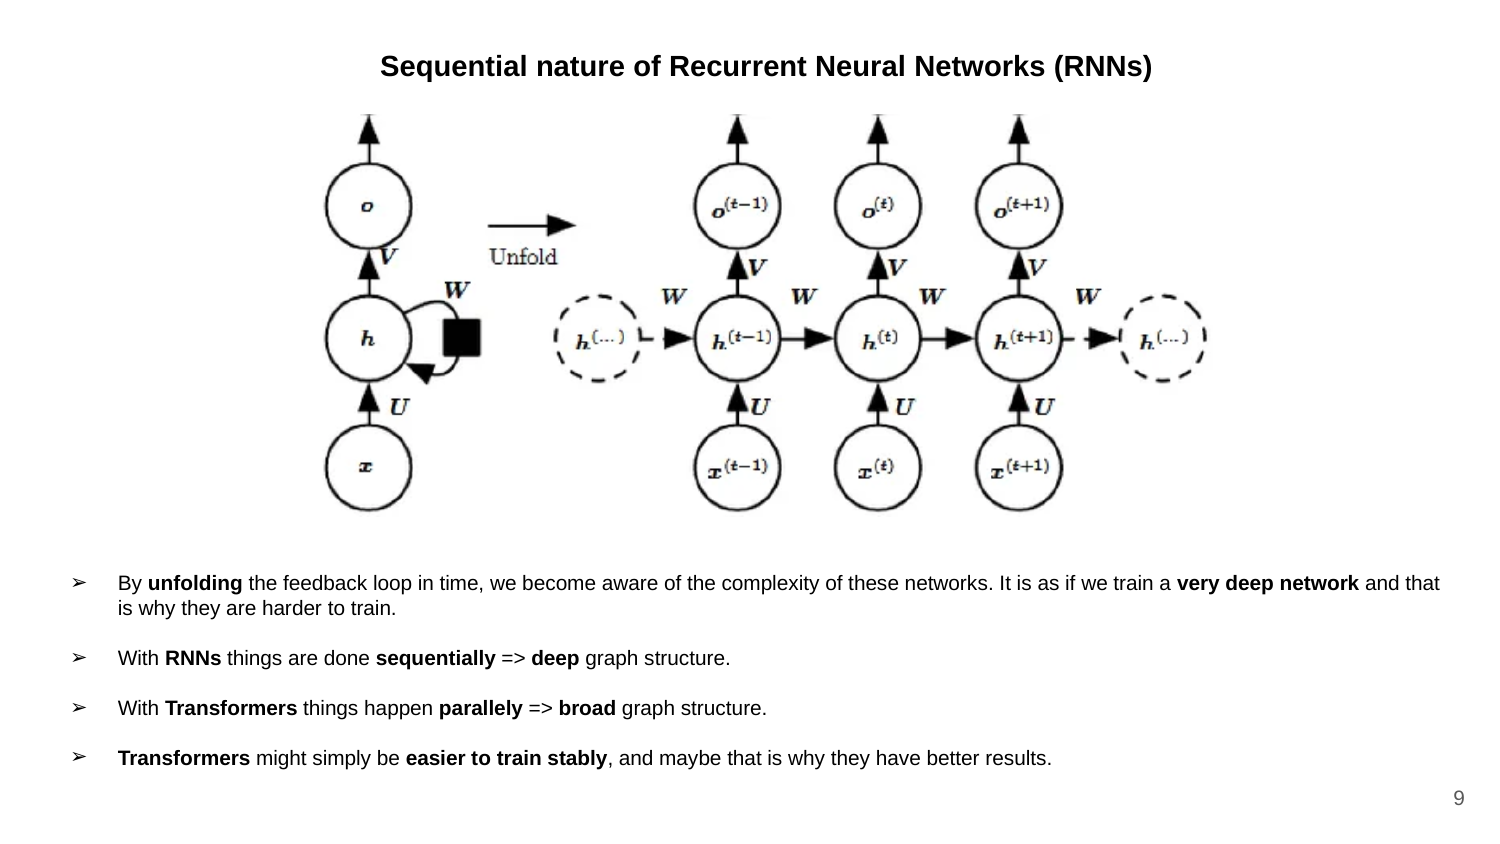

Sequential nature of Recurrent Neural Networks (RNNs)
By unfolding the feedback loop in time, we become aware of the complexity of these networks. It is as if we train a very deep network and that is why they are harder to train.
With RNNs things are done sequentially => deep graph structure.
With Transformers things happen parallely => broad graph structure.
Transformers might simply be easier to train stably, and maybe that is why they have better results.